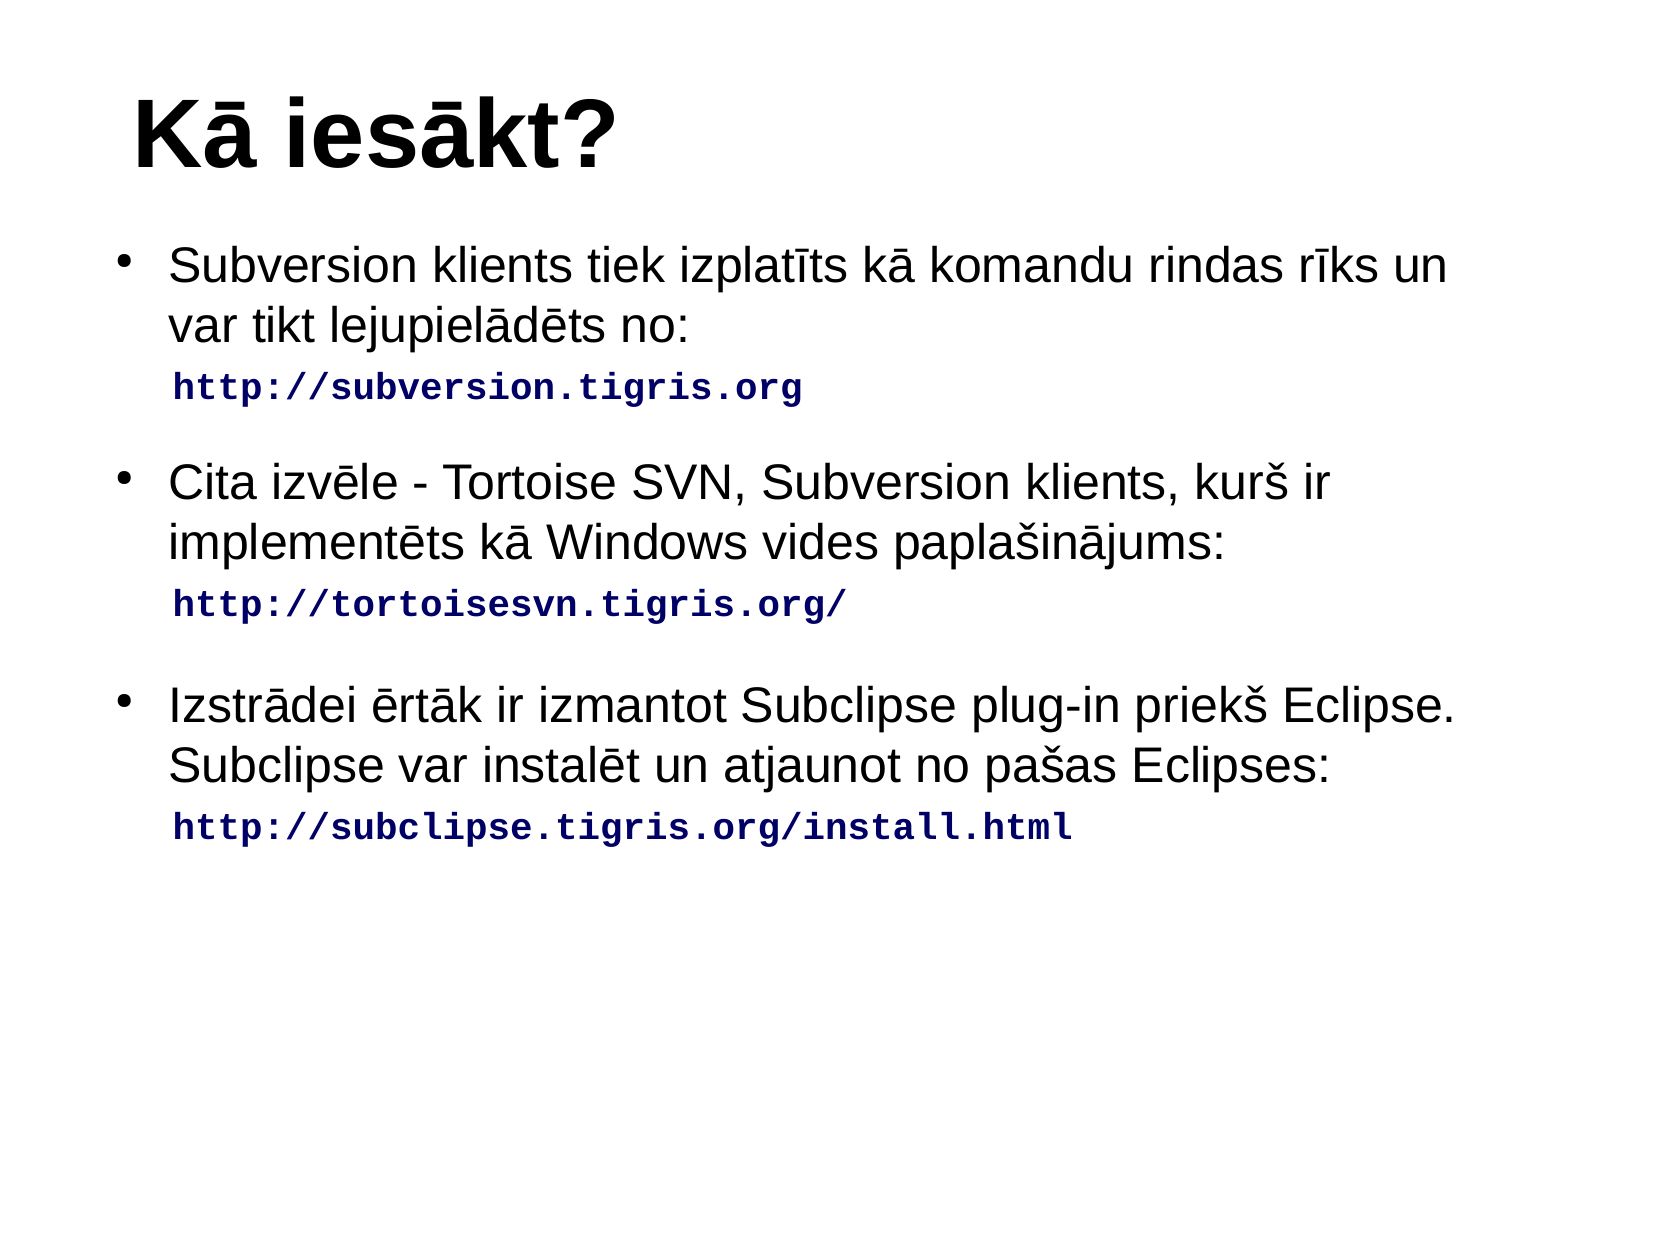

# Kā iesākt?
Subversion klients tiek izplatīts kā komandu rindas rīks un var tikt lejupielādēts no:
	http://subversion.tigris.org
Cita izvēle - Tortoise SVN, Subversion klients, kurš ir implementēts kā Windows vides paplašinājums:
	http://tortoisesvn.tigris.org/
Izstrādei ērtāk ir izmantot Subclipse plug-in priekš Eclipse. Subclipse var instalēt un atjaunot no pašas Eclipses:
	http://subclipse.tigris.org/install.html